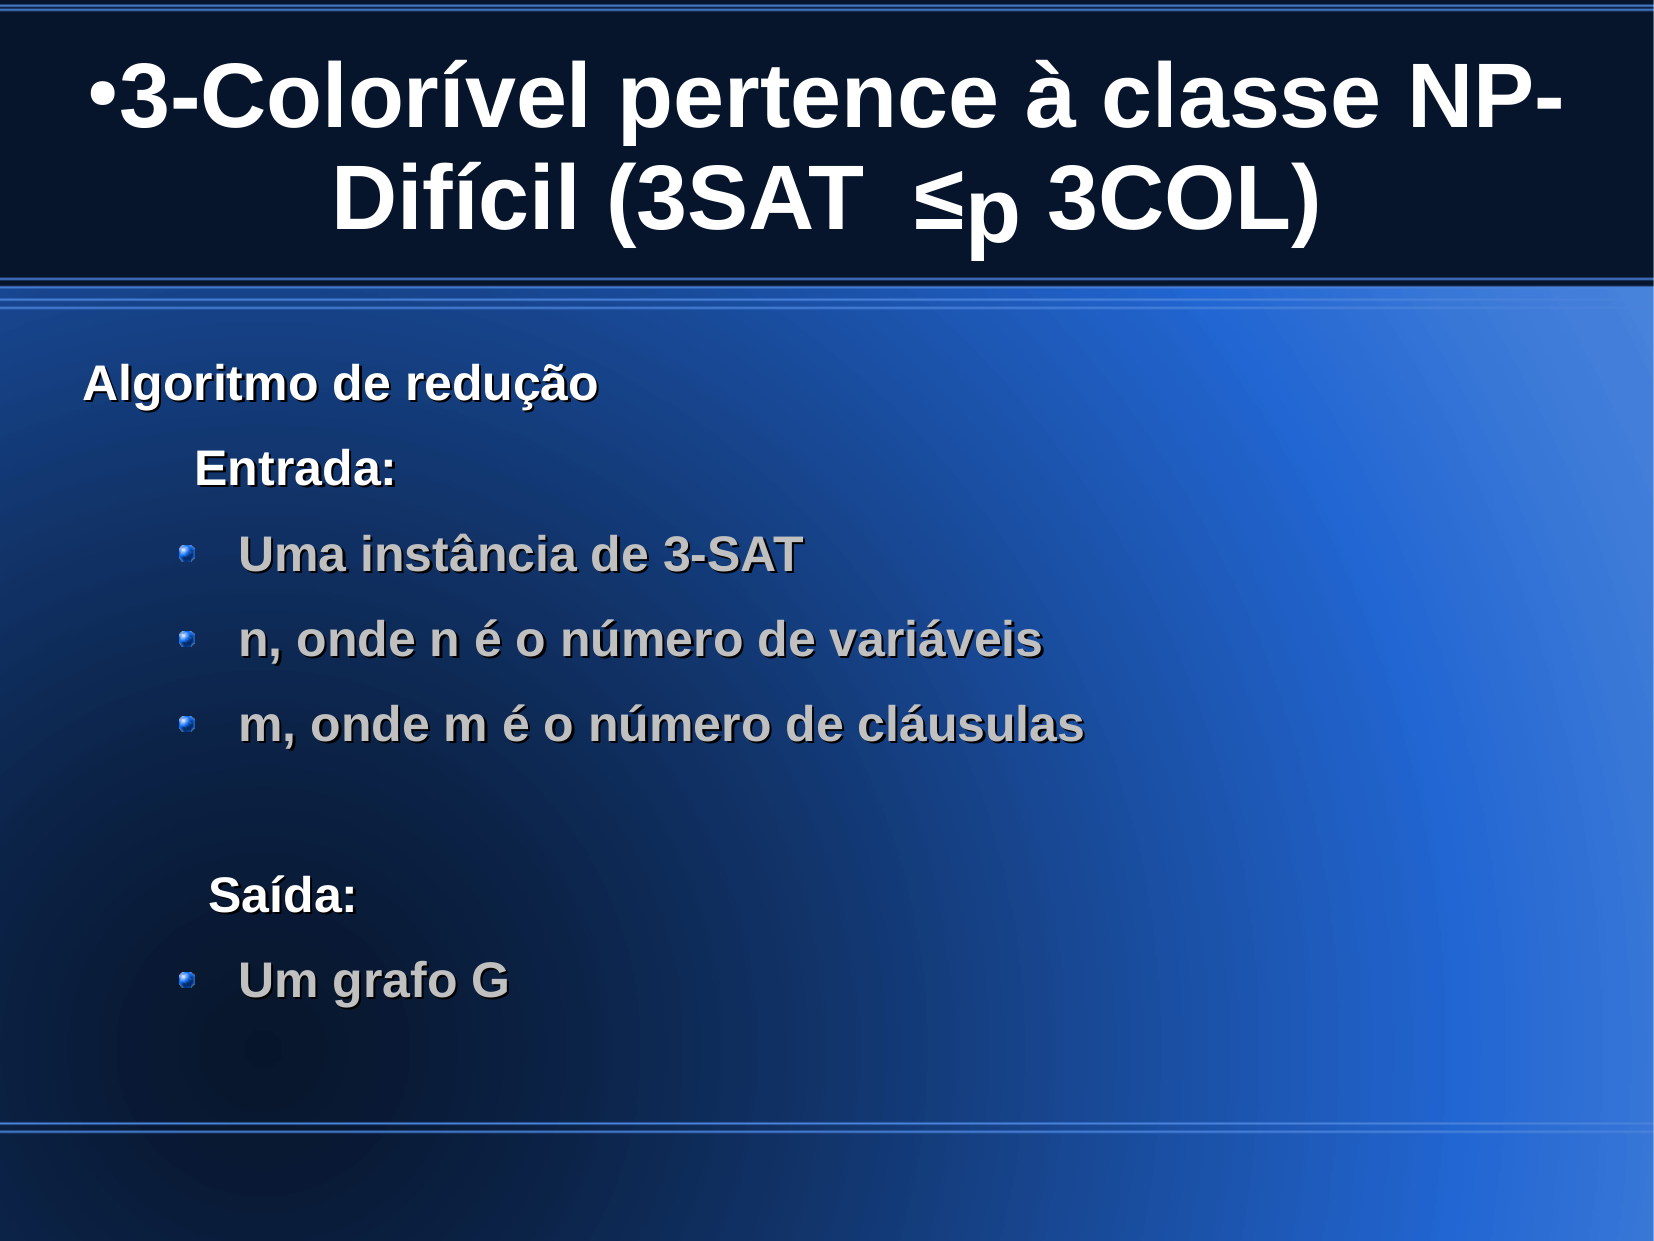

# 3-Colorível pertence à classe NP-Difícil (3SAT ≤p 3COL)
Algoritmo de redução
 Entrada:
Uma instância de 3-SAT
n, onde n é o número de variáveis
m, onde m é o número de cláusulas
 Saída:
Um grafo G